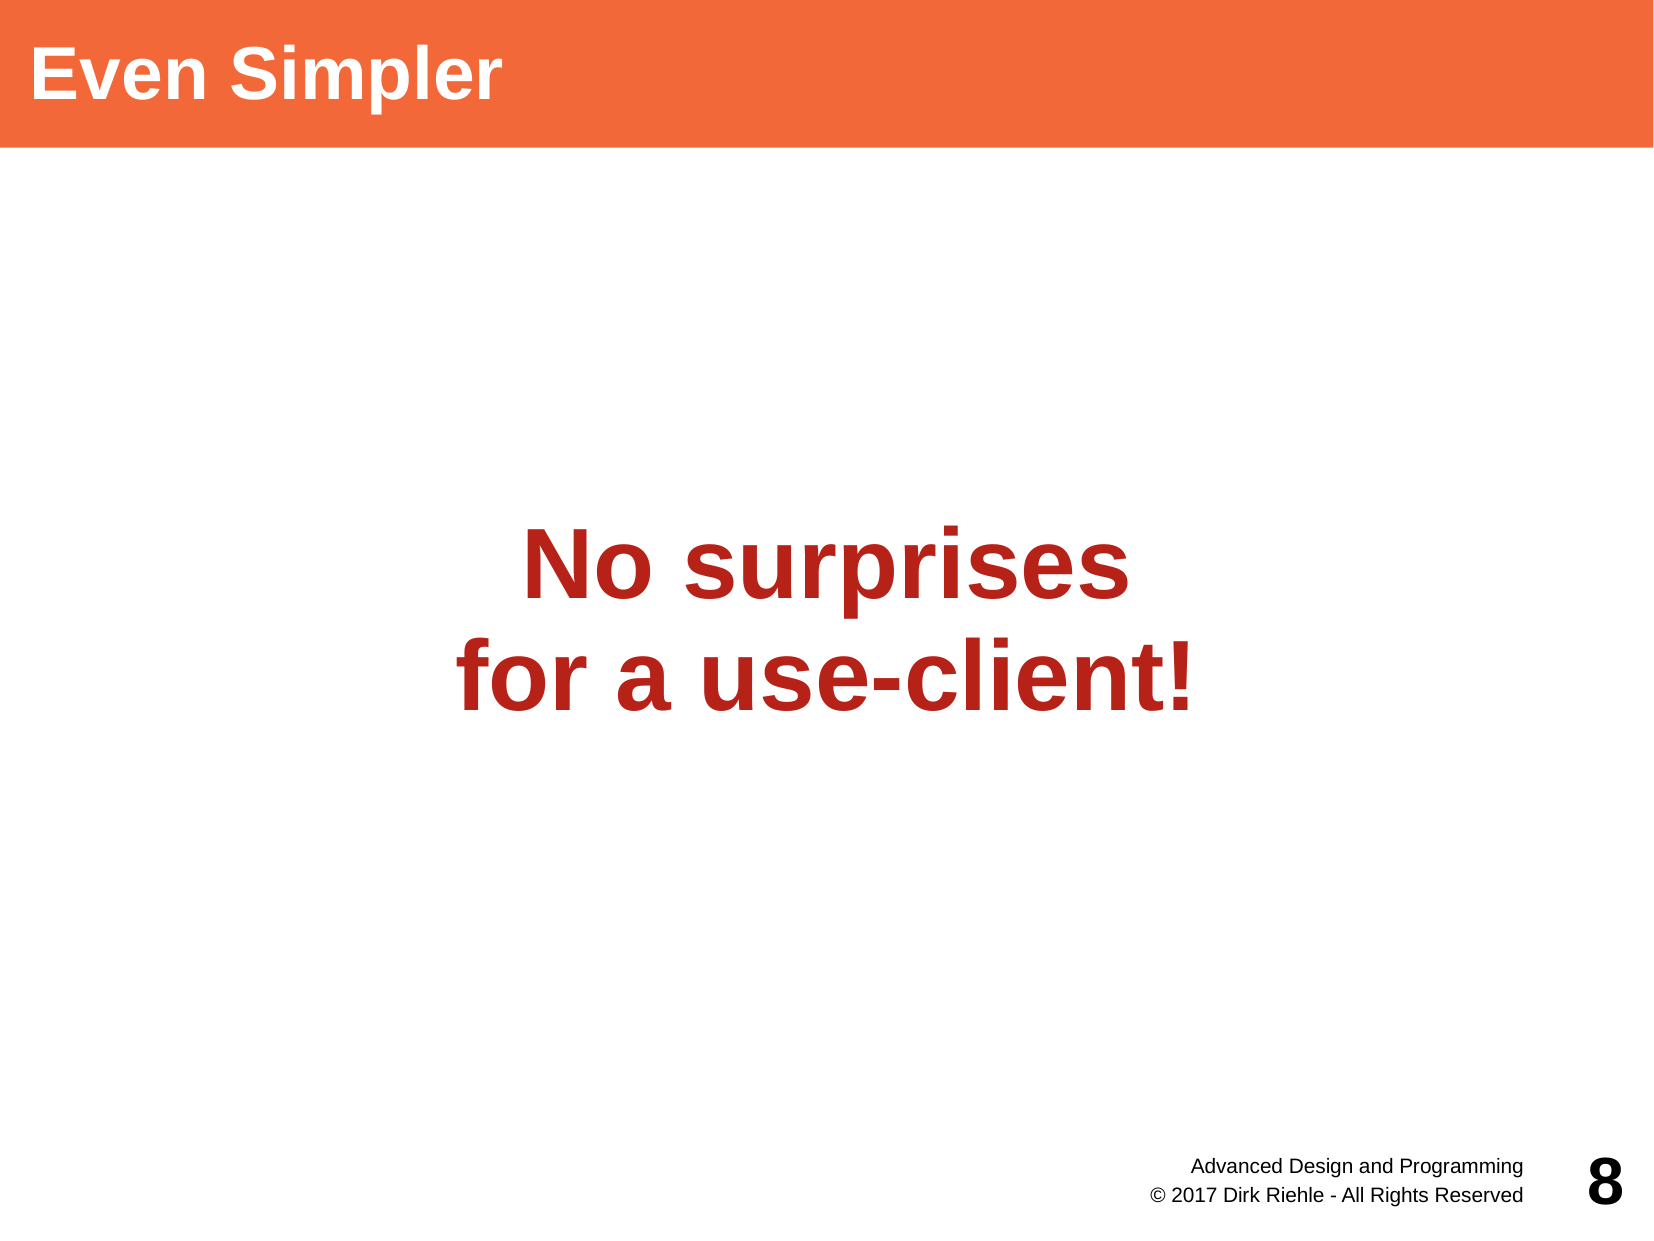

# Even Simpler
No surprises
for a use-client!
Advanced Design and Programming
8
© 2017 Dirk Riehle - All Rights Reserved